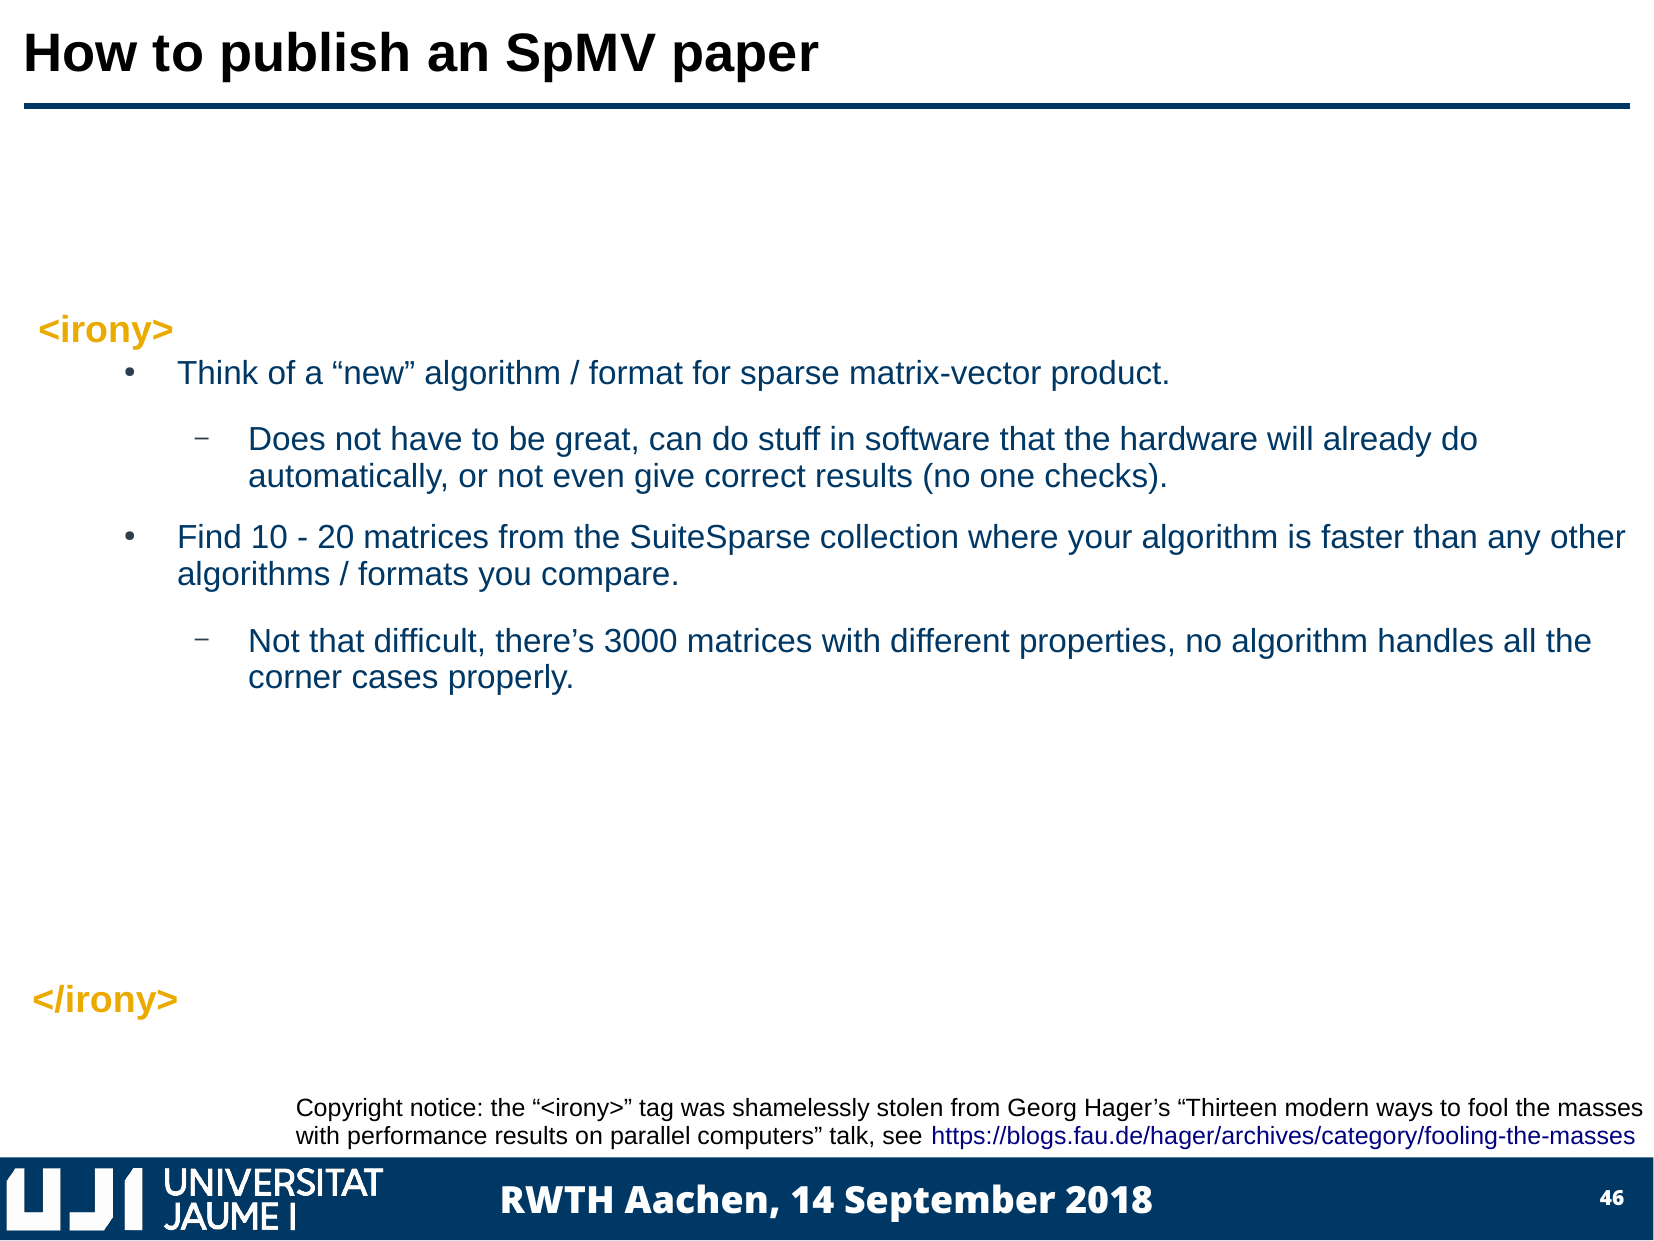

# How to publish an SpMV paper
<irony>
Think of a “new” algorithm / format for sparse matrix-vector product.
Does not have to be great, can do stuff in software that the hardware will already do automatically, or not even give correct results (no one checks).
Find 10 - 20 matrices from the SuiteSparse collection where your algorithm is faster than any other algorithms / formats you compare.
Not that difficult, there’s 3000 matrices with different properties, no algorithm handles all the corner cases properly.
</irony>
Copyright notice: the “<irony>” tag was shamelessly stolen from Georg Hager’s “Thirteen modern ways to fool the masses with performance results on parallel computers” talk, see https://blogs.fau.de/hager/archives/category/fooling-the-masses
RWTH Aachen, 14 September 2018
46